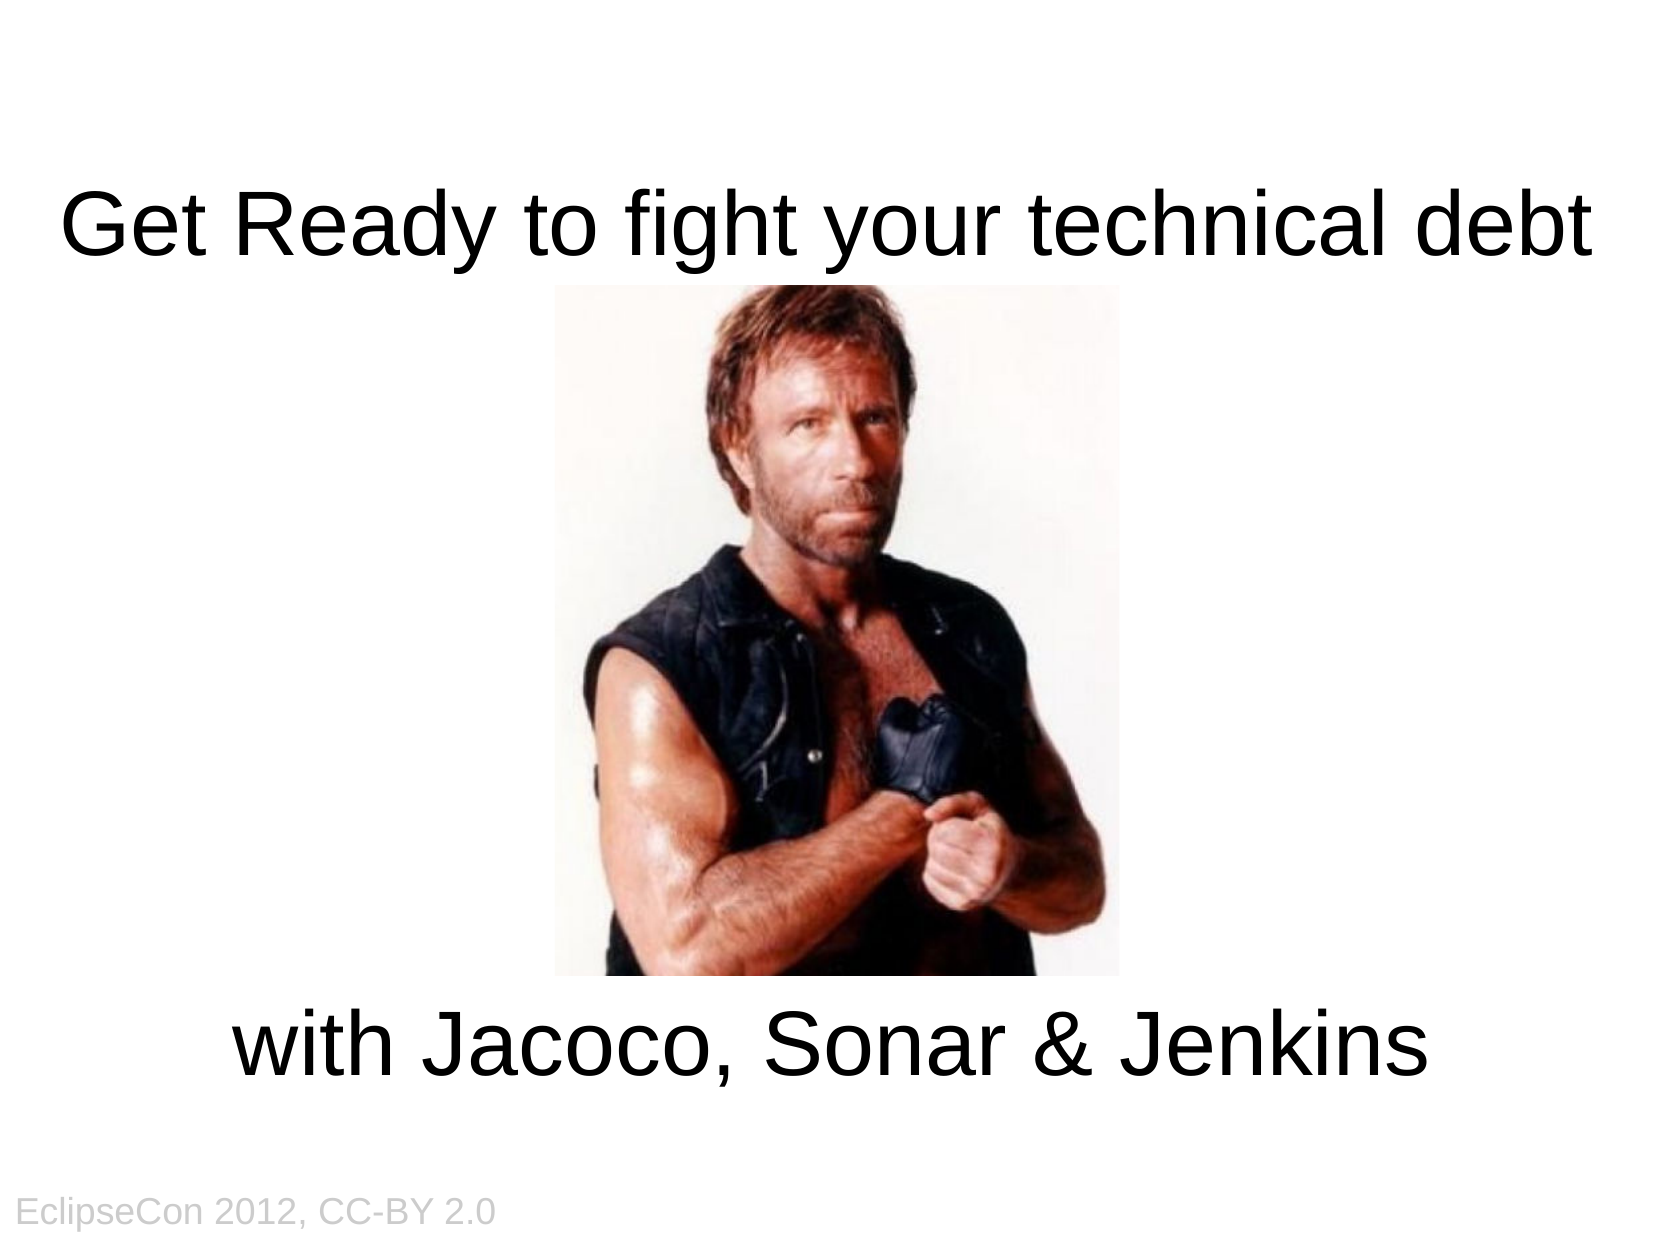

Get Ready to fight your technical debt
with Jacoco, Sonar & Jenkins
EclipseCon 2012, CC-BY 2.0